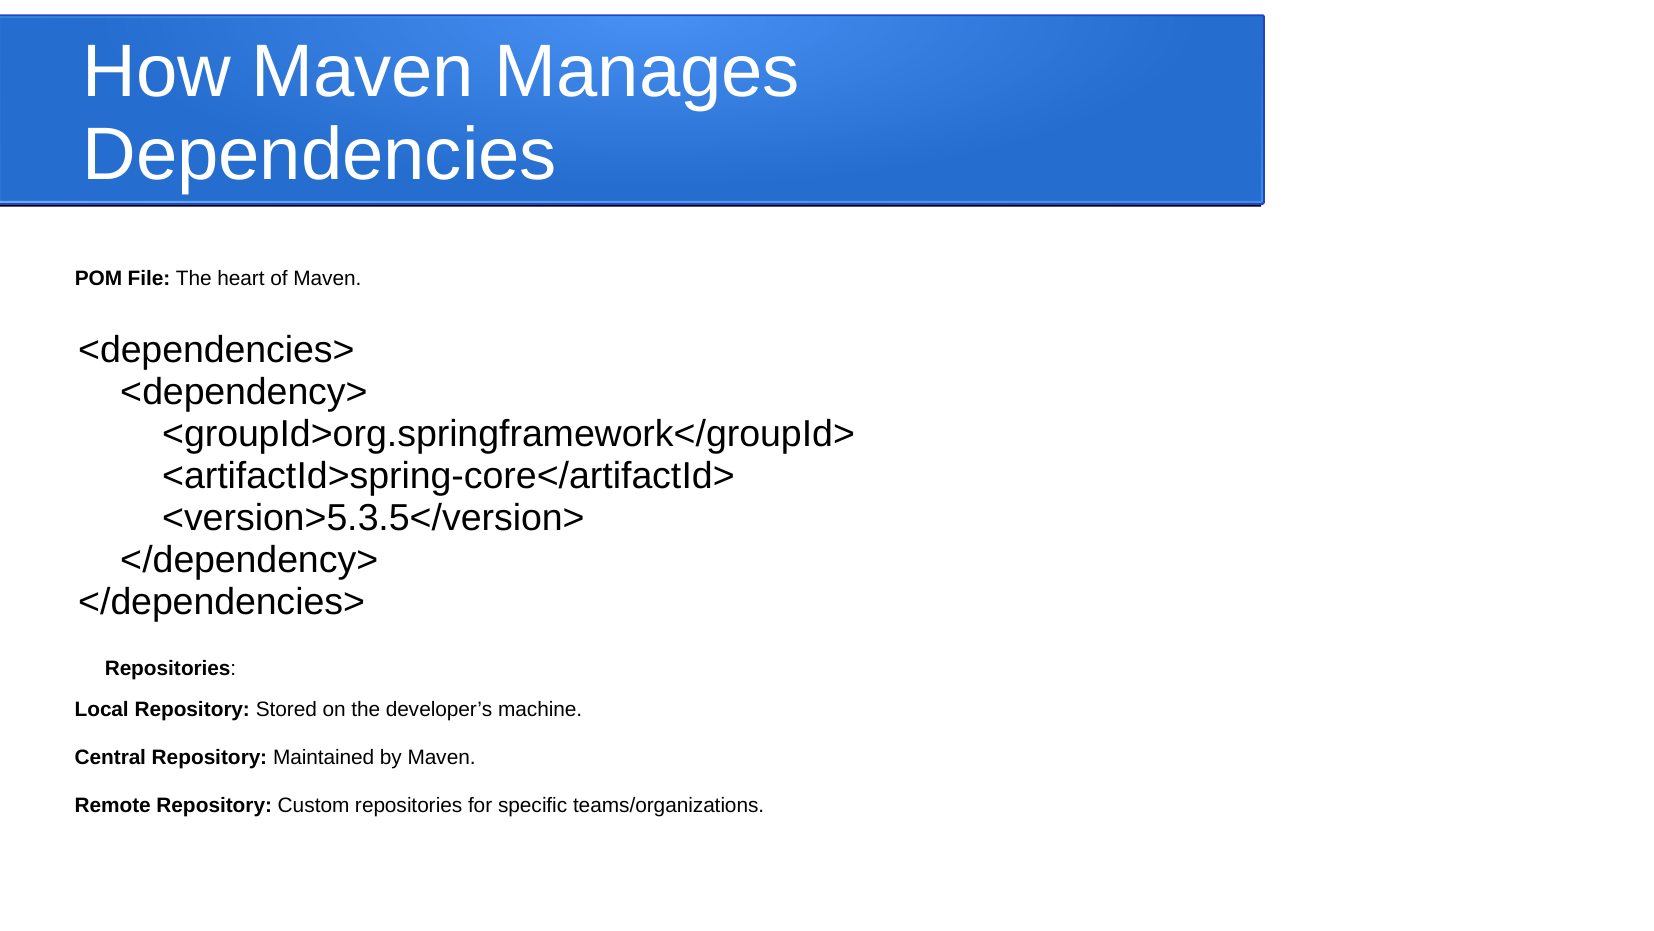

# How Maven Manages Dependencies
POM File: The heart of Maven.
<dependencies>
 <dependency>
 <groupId>org.springframework</groupId>
 <artifactId>spring-core</artifactId>
 <version>5.3.5</version>
 </dependency>
</dependencies>
Repositories:
Local Repository: Stored on the developer’s machine.
Central Repository: Maintained by Maven.
Remote Repository: Custom repositories for specific teams/organizations.